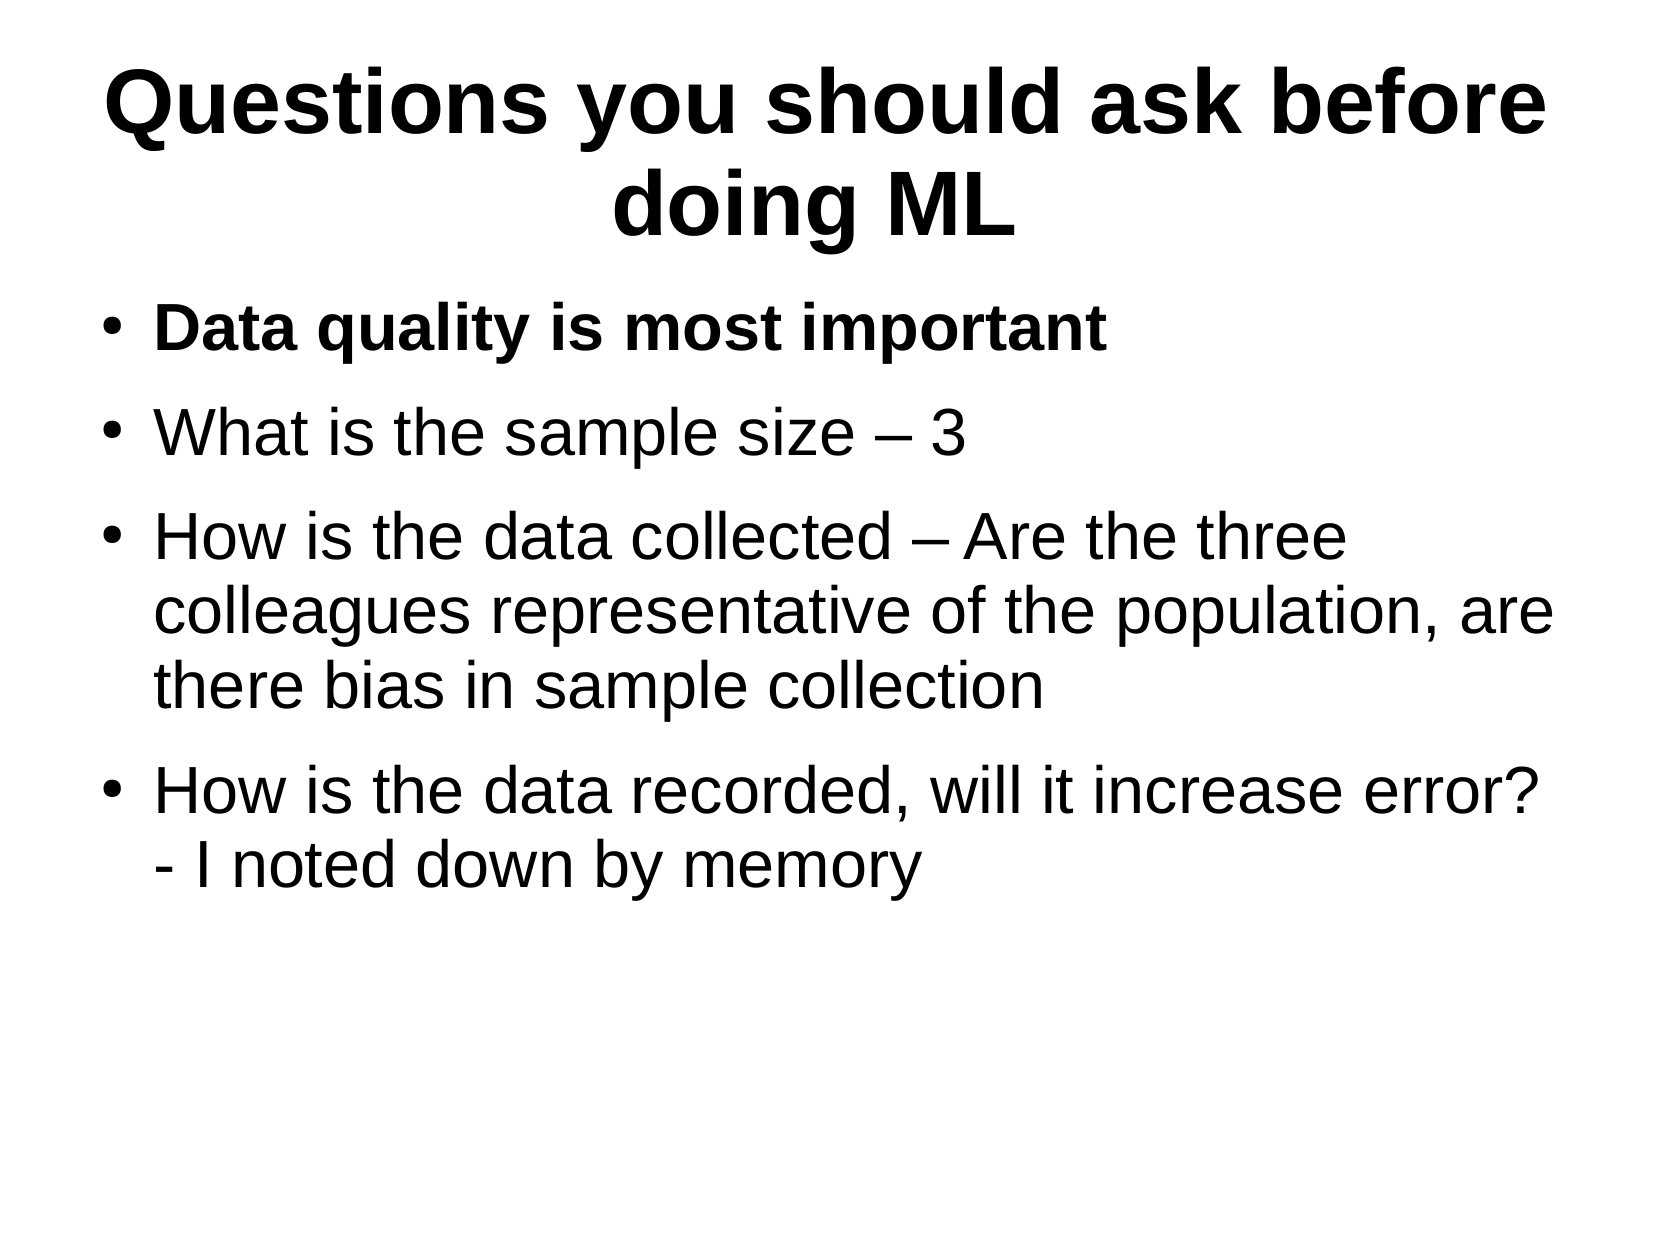

# Questions you should ask before doing ML
Data quality is most important
What is the sample size – 3
How is the data collected – Are the three colleagues representative of the population, are there bias in sample collection
How is the data recorded, will it increase error? - I noted down by memory